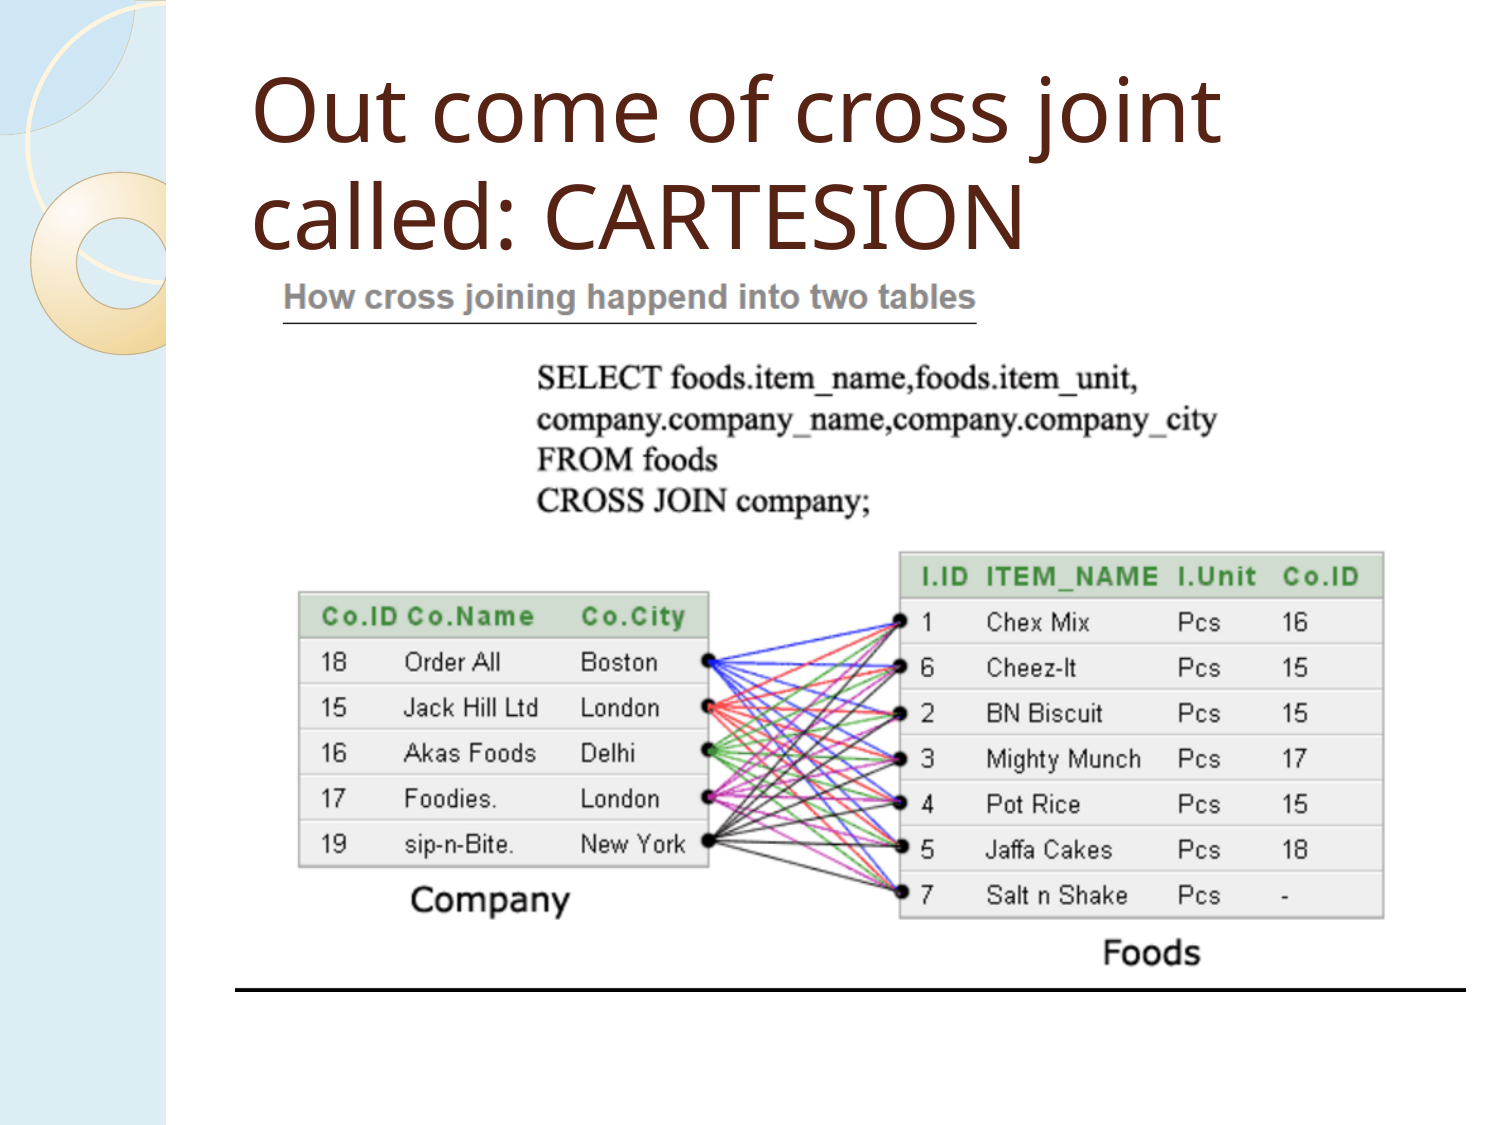

# Out come of cross joint called: CARTESION PRODUCT